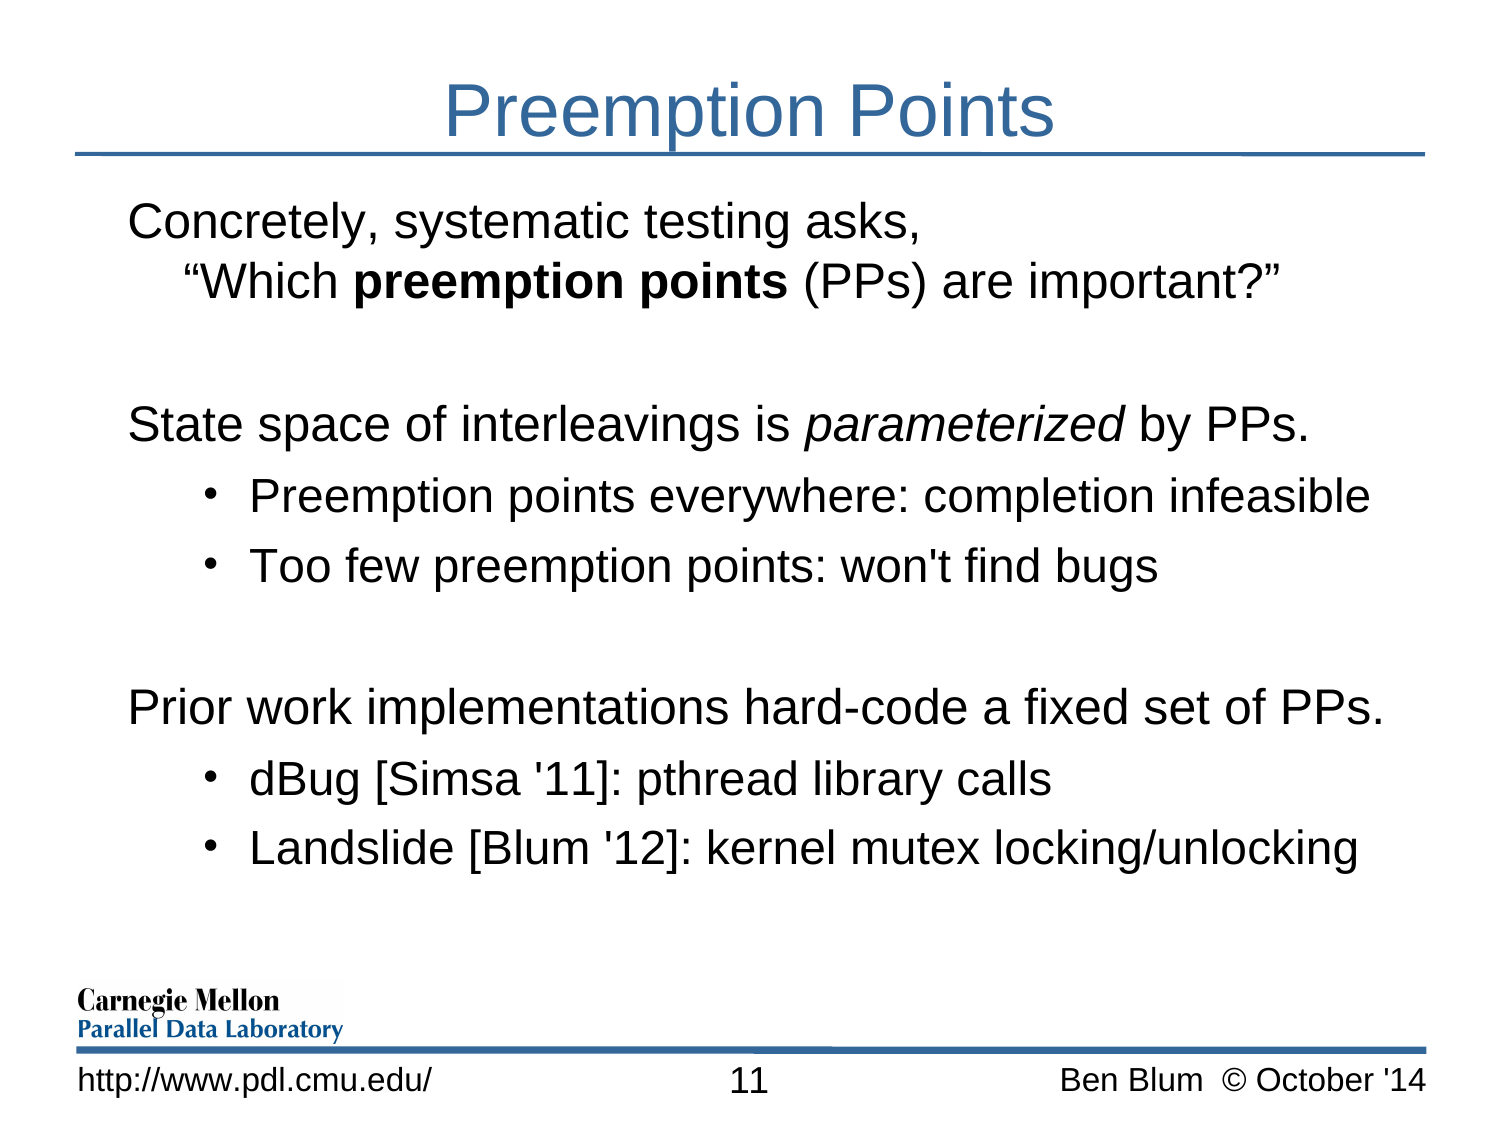

# Preemption Points
Concretely, systematic testing asks, “Which preemption points (PPs) are important?”
State space of interleavings is parameterized by PPs.
Preemption points everywhere: completion infeasible
Too few preemption points: won't find bugs
Prior work implementations hard-code a fixed set of PPs.
dBug [Simsa '11]: pthread library calls
Landslide [Blum '12]: kernel mutex locking/unlocking
11